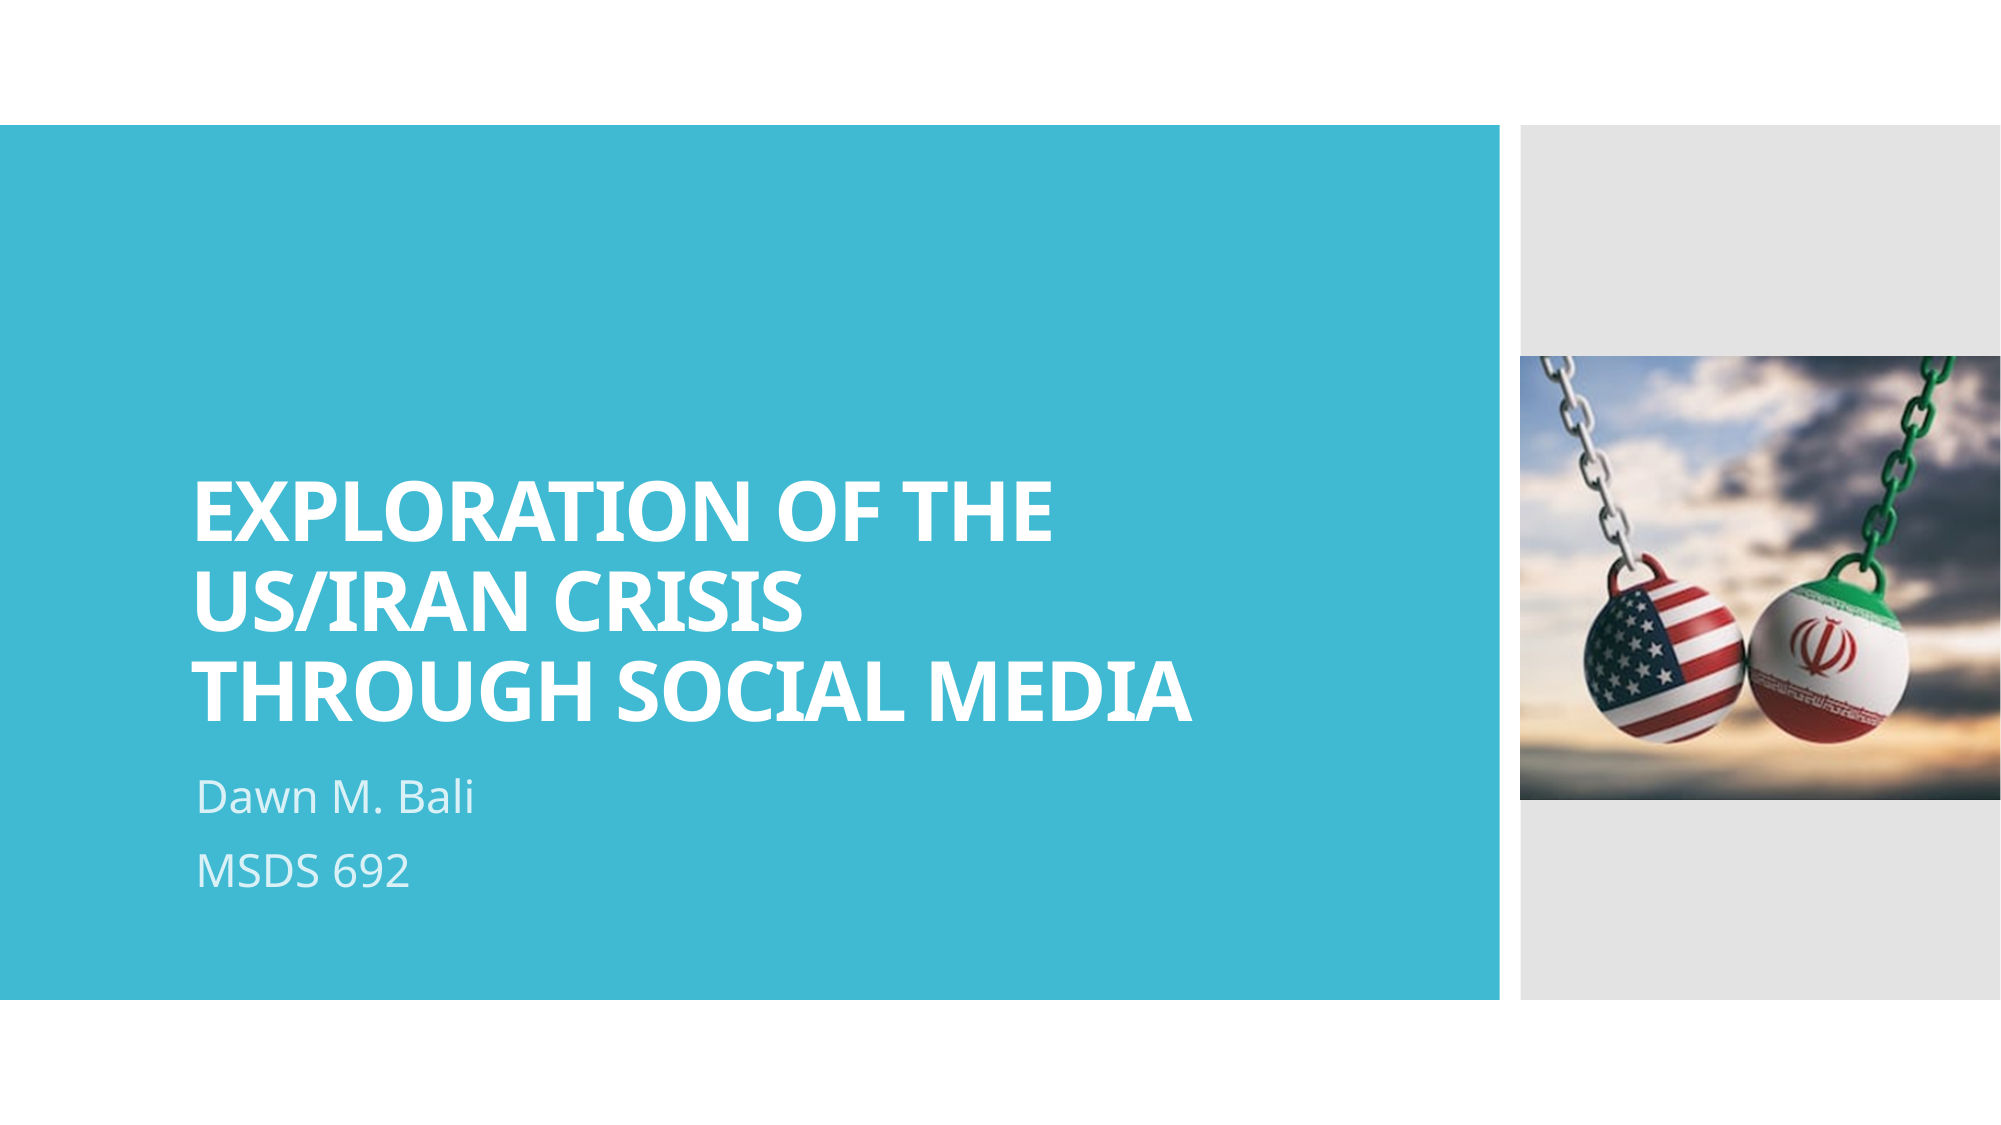

# Exploration of the US/Iran Crisis Through Social Media
Dawn M. Bali
MSDS 692